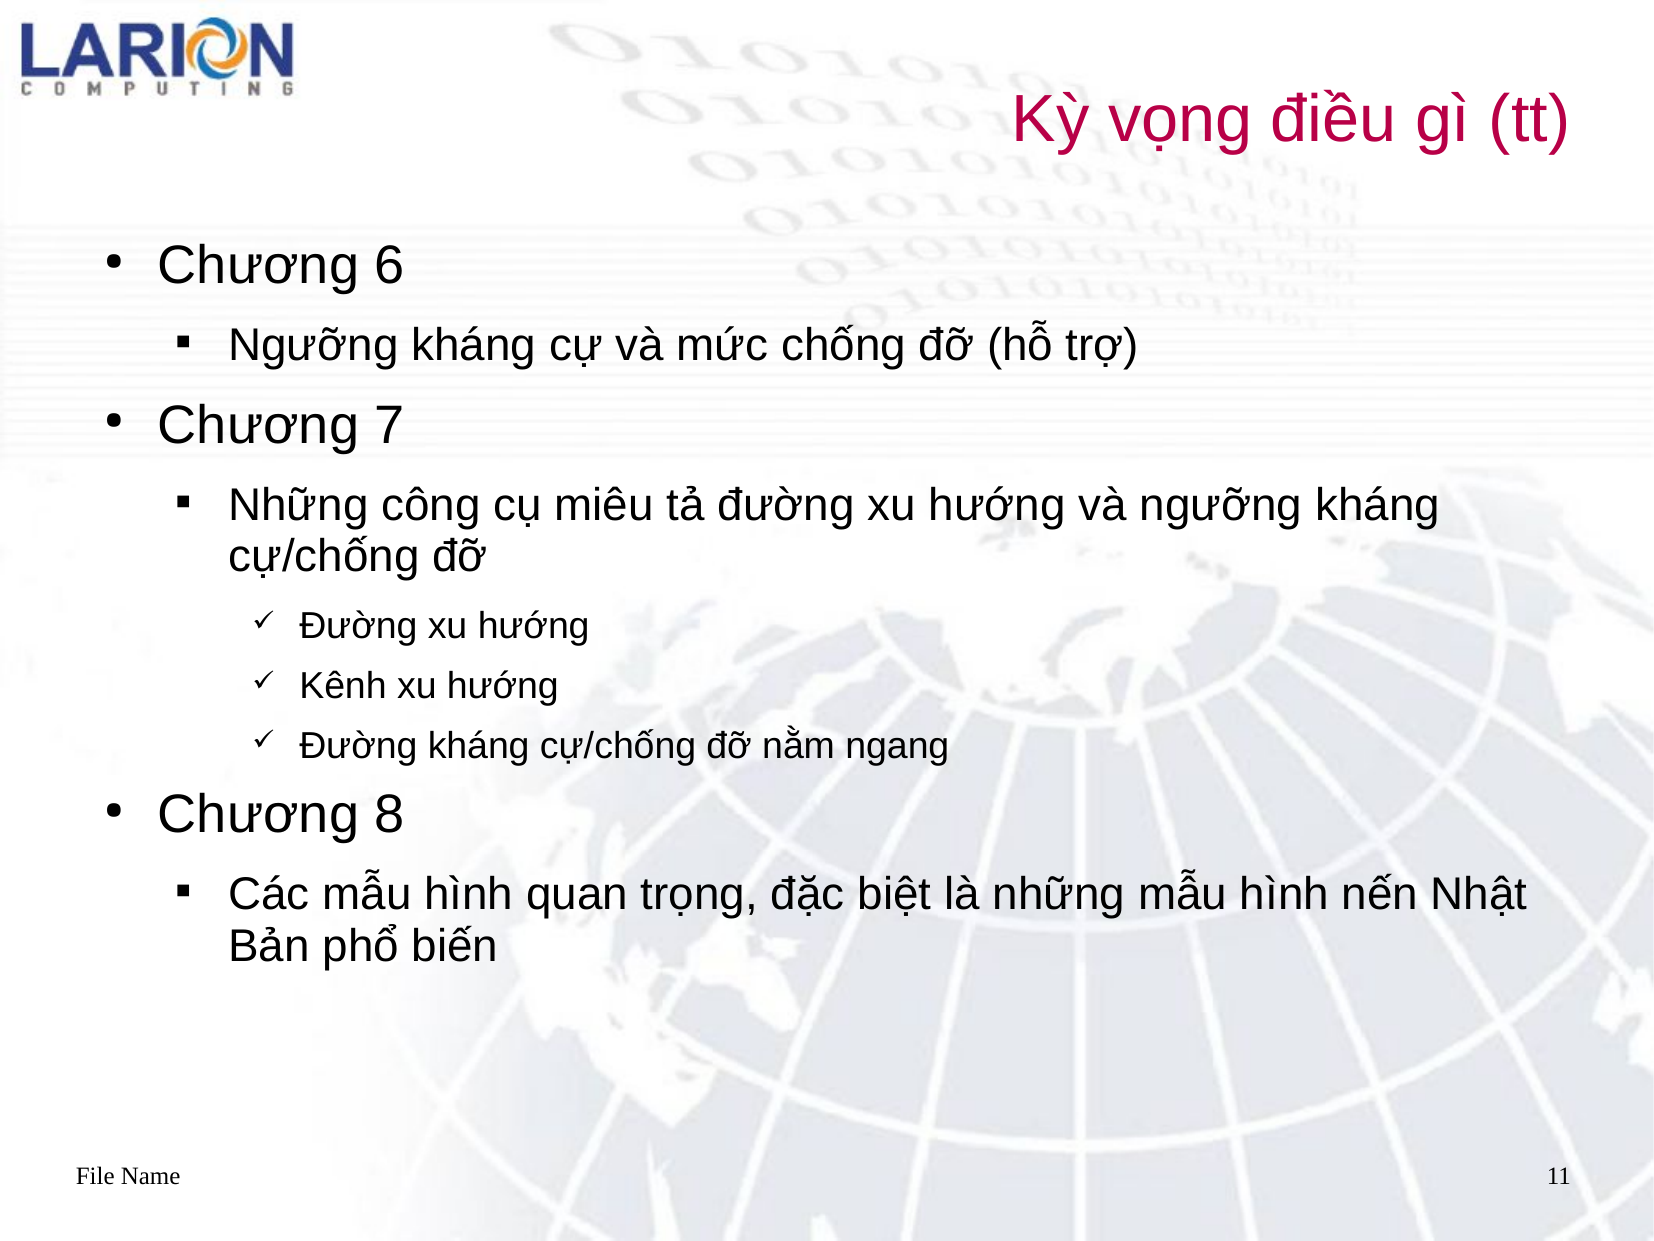

# Kỳ vọng điều gì (tt)
Chương 6
Ngưỡng kháng cự và mức chống đỡ (hỗ trợ)
Chương 7
Những công cụ miêu tả đường xu hướng và ngưỡng kháng cự/chống đỡ
Đường xu hướng
Kênh xu hướng
Đường kháng cự/chống đỡ nằm ngang
Chương 8
Các mẫu hình quan trọng, đặc biệt là những mẫu hình nến Nhật Bản phổ biến
File Name
11